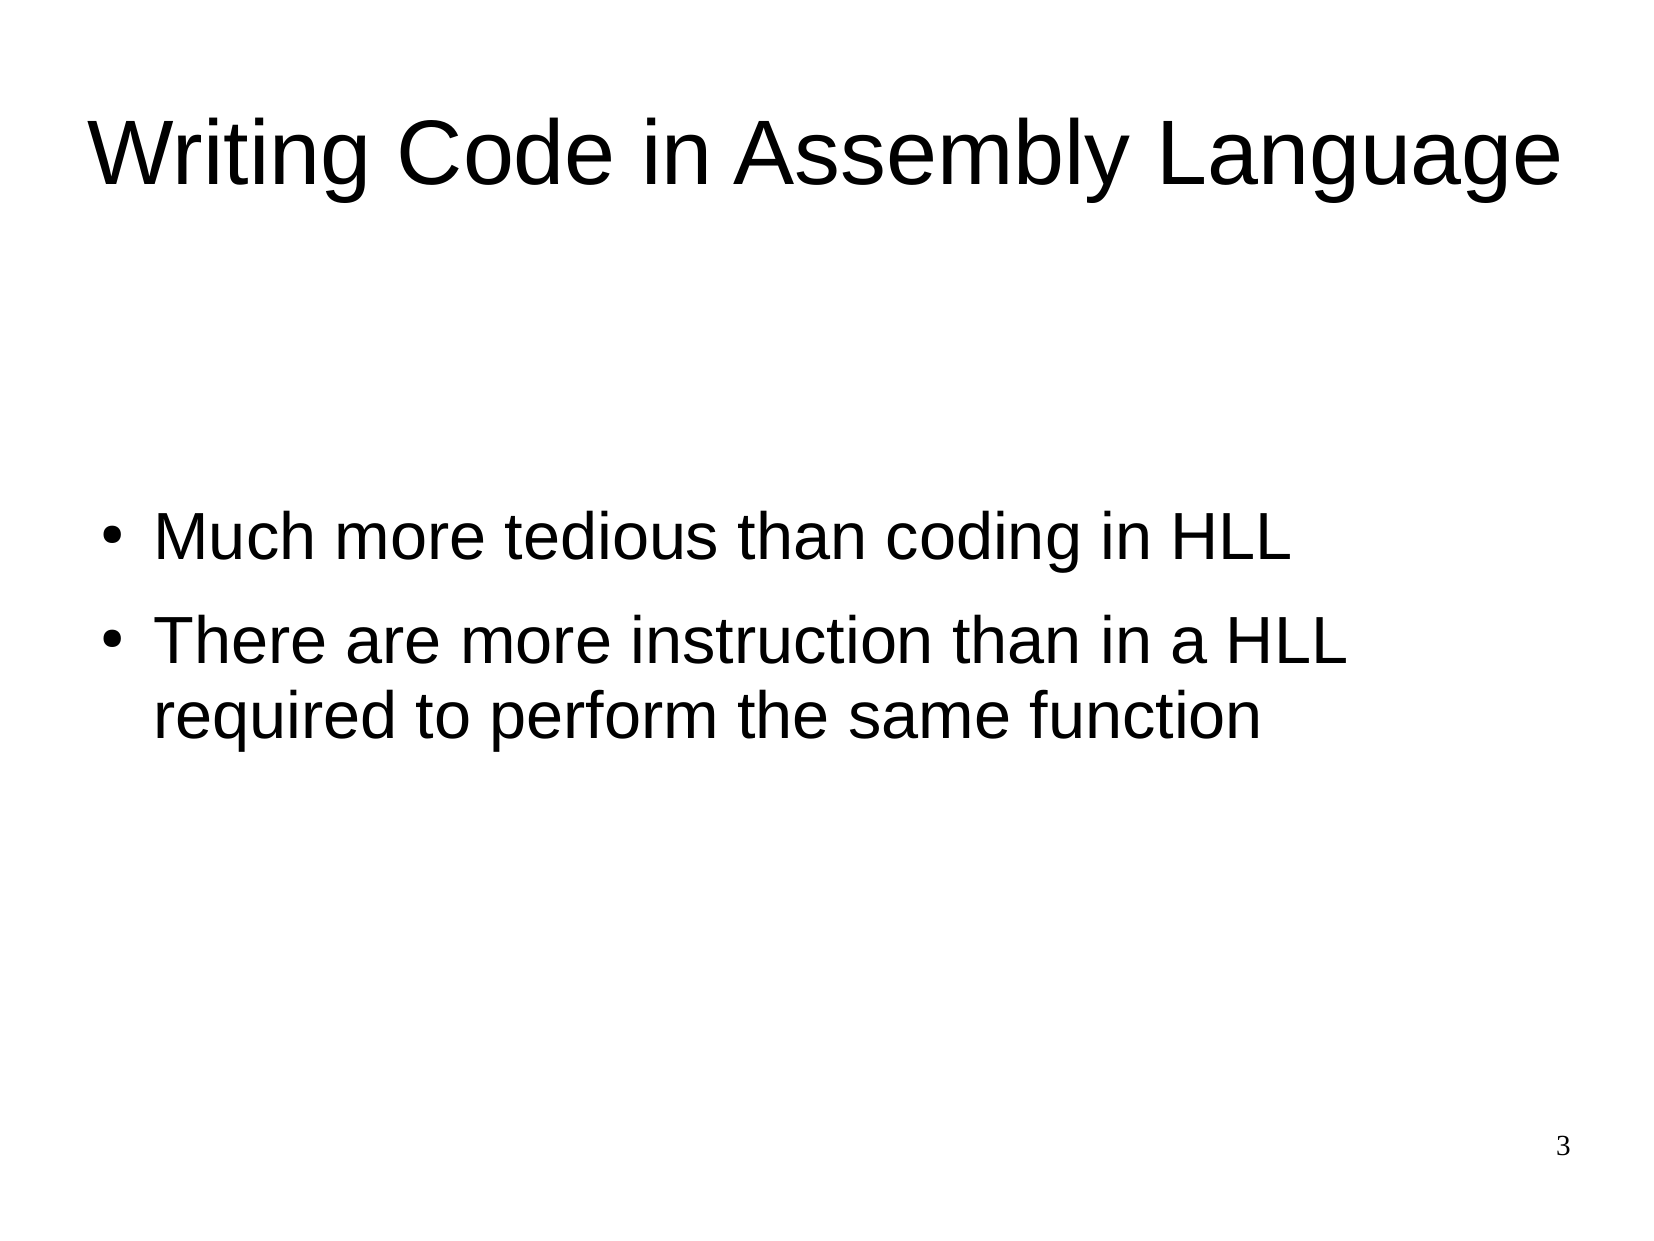

# Writing Code in Assembly Language
Much more tedious than coding in HLL
There are more instruction than in a HLL required to perform the same function
3